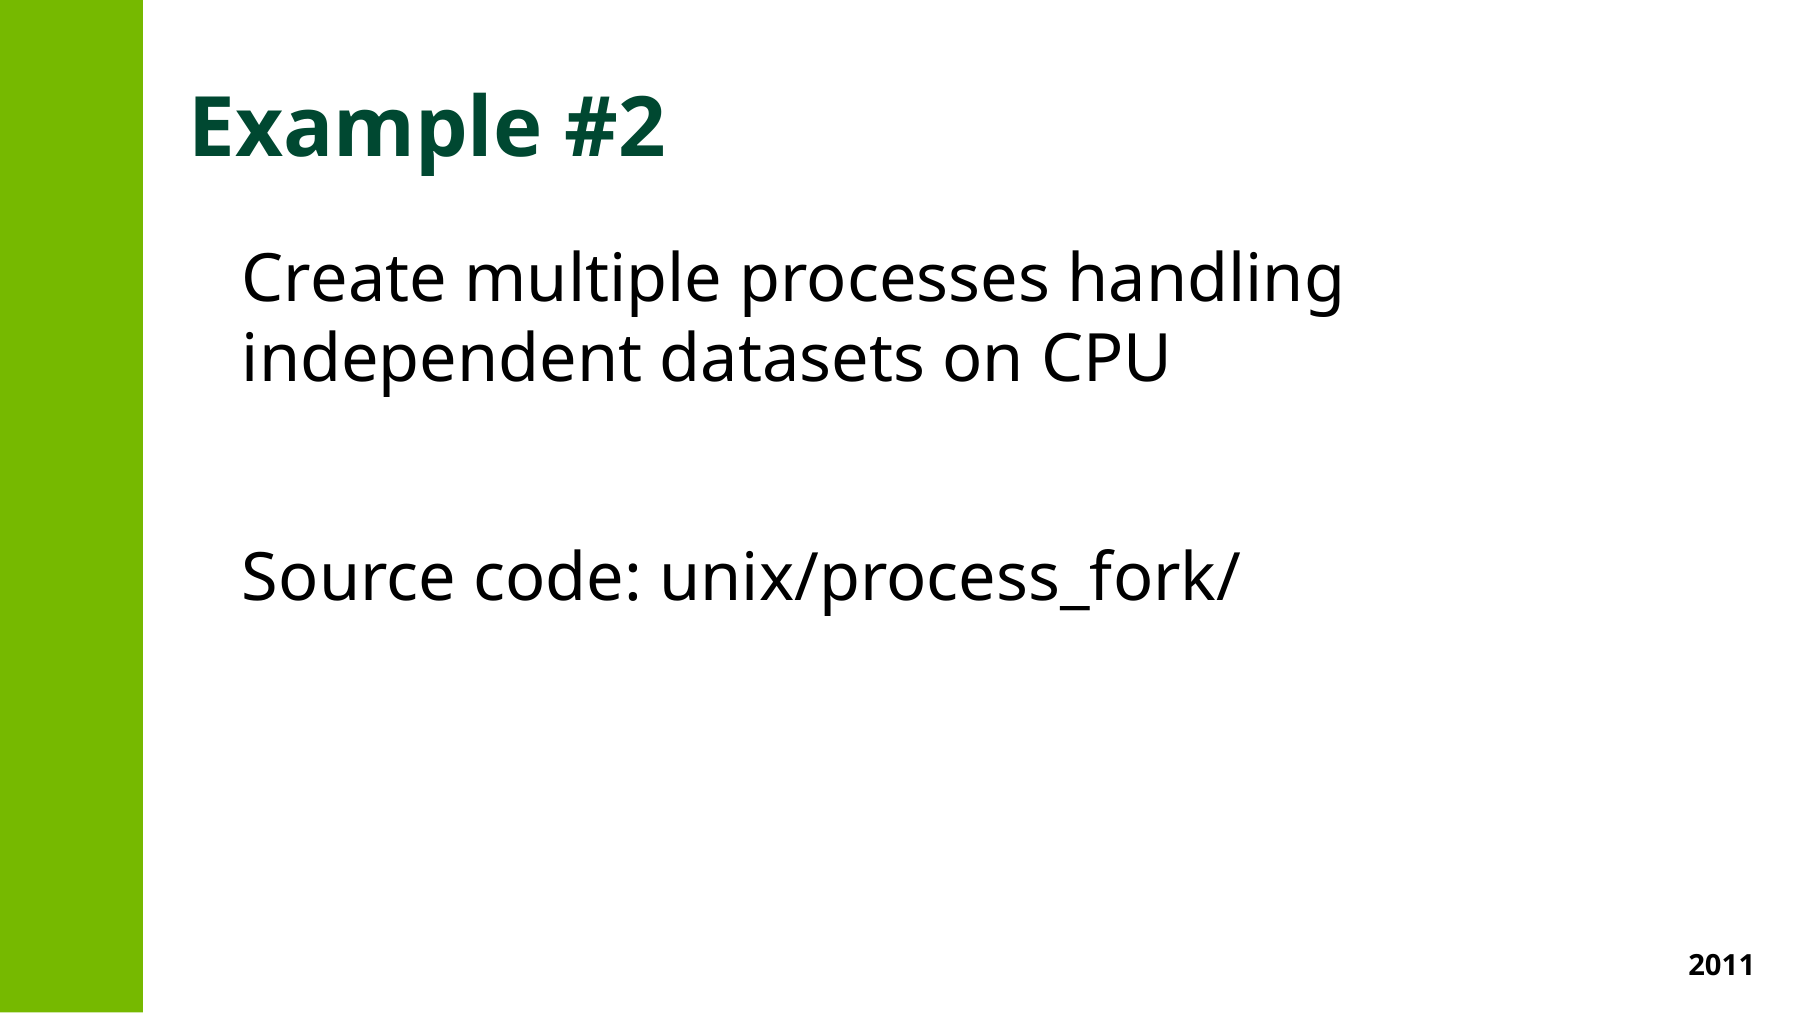

Example #2
# Create multiple processes handling independent datasets on CPU
Source code: unix/process_fork/